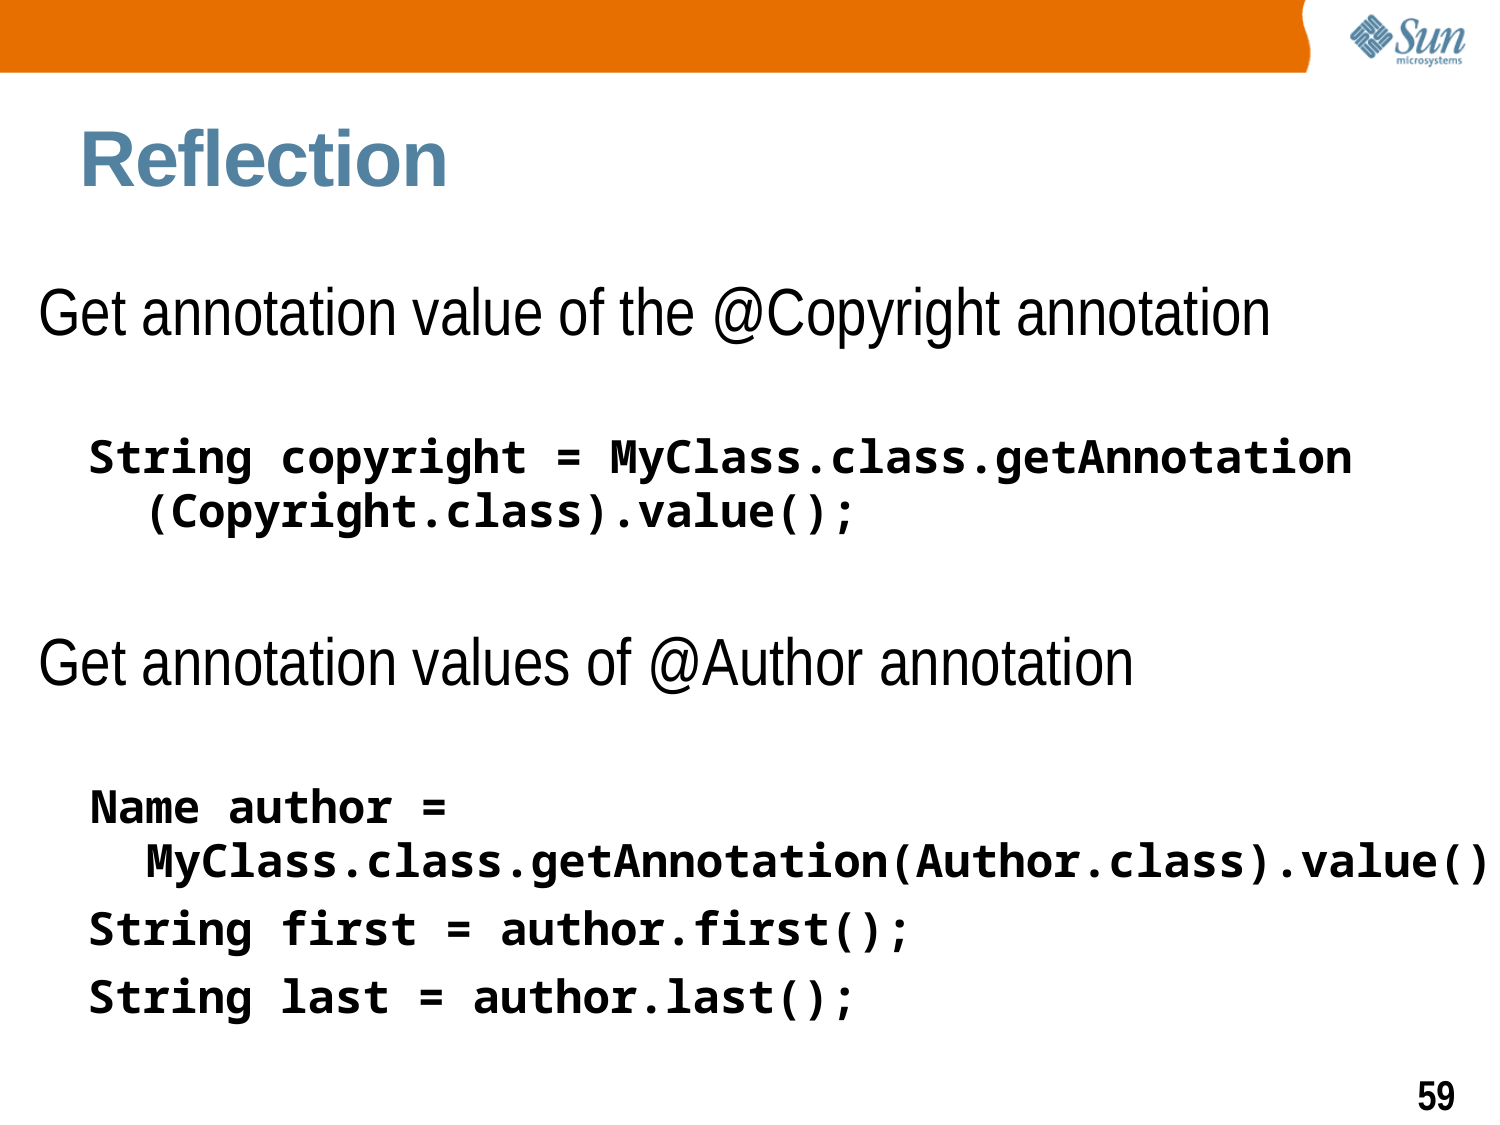

# Reflection
Get annotation value of the @Copyright annotation
String copyright = MyClass.class.getAnnotation (Copyright.class).value();
Get annotation values of @Author annotation
Name author = MyClass.class.getAnnotation(Author.class).value();
String first = author.first();
String last = author.last();